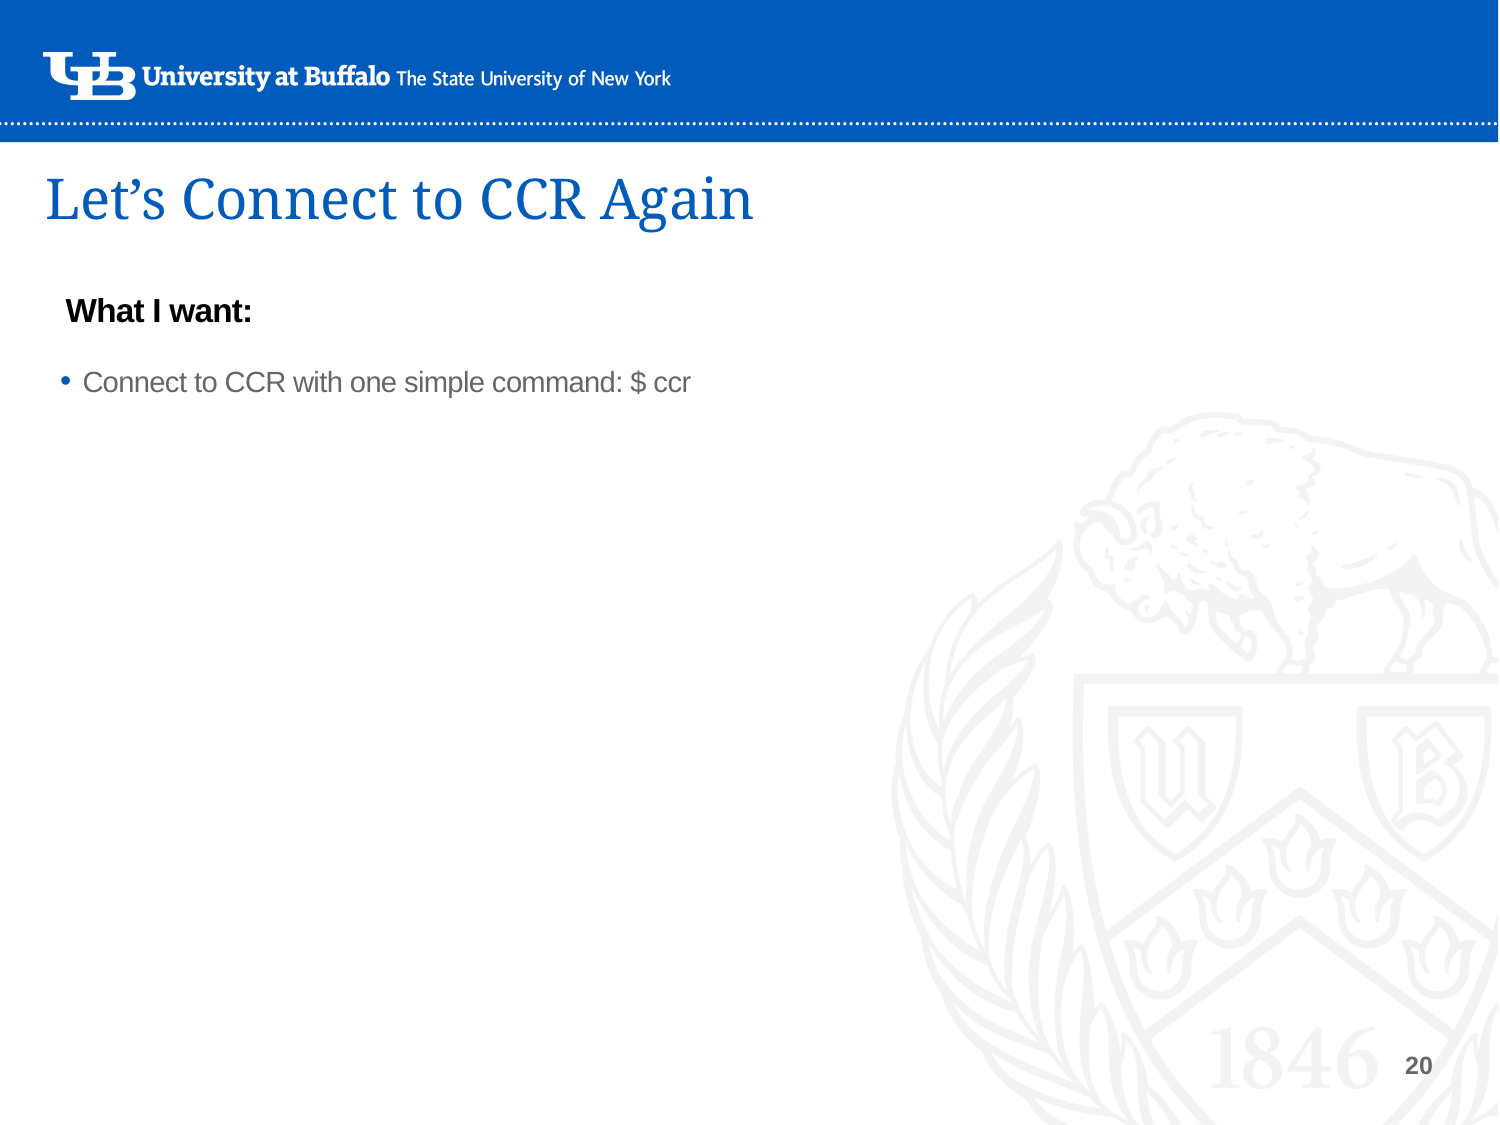

# Let’s Connect to CCR Again
What I want:
Connect to CCR with one simple command: $ ccr